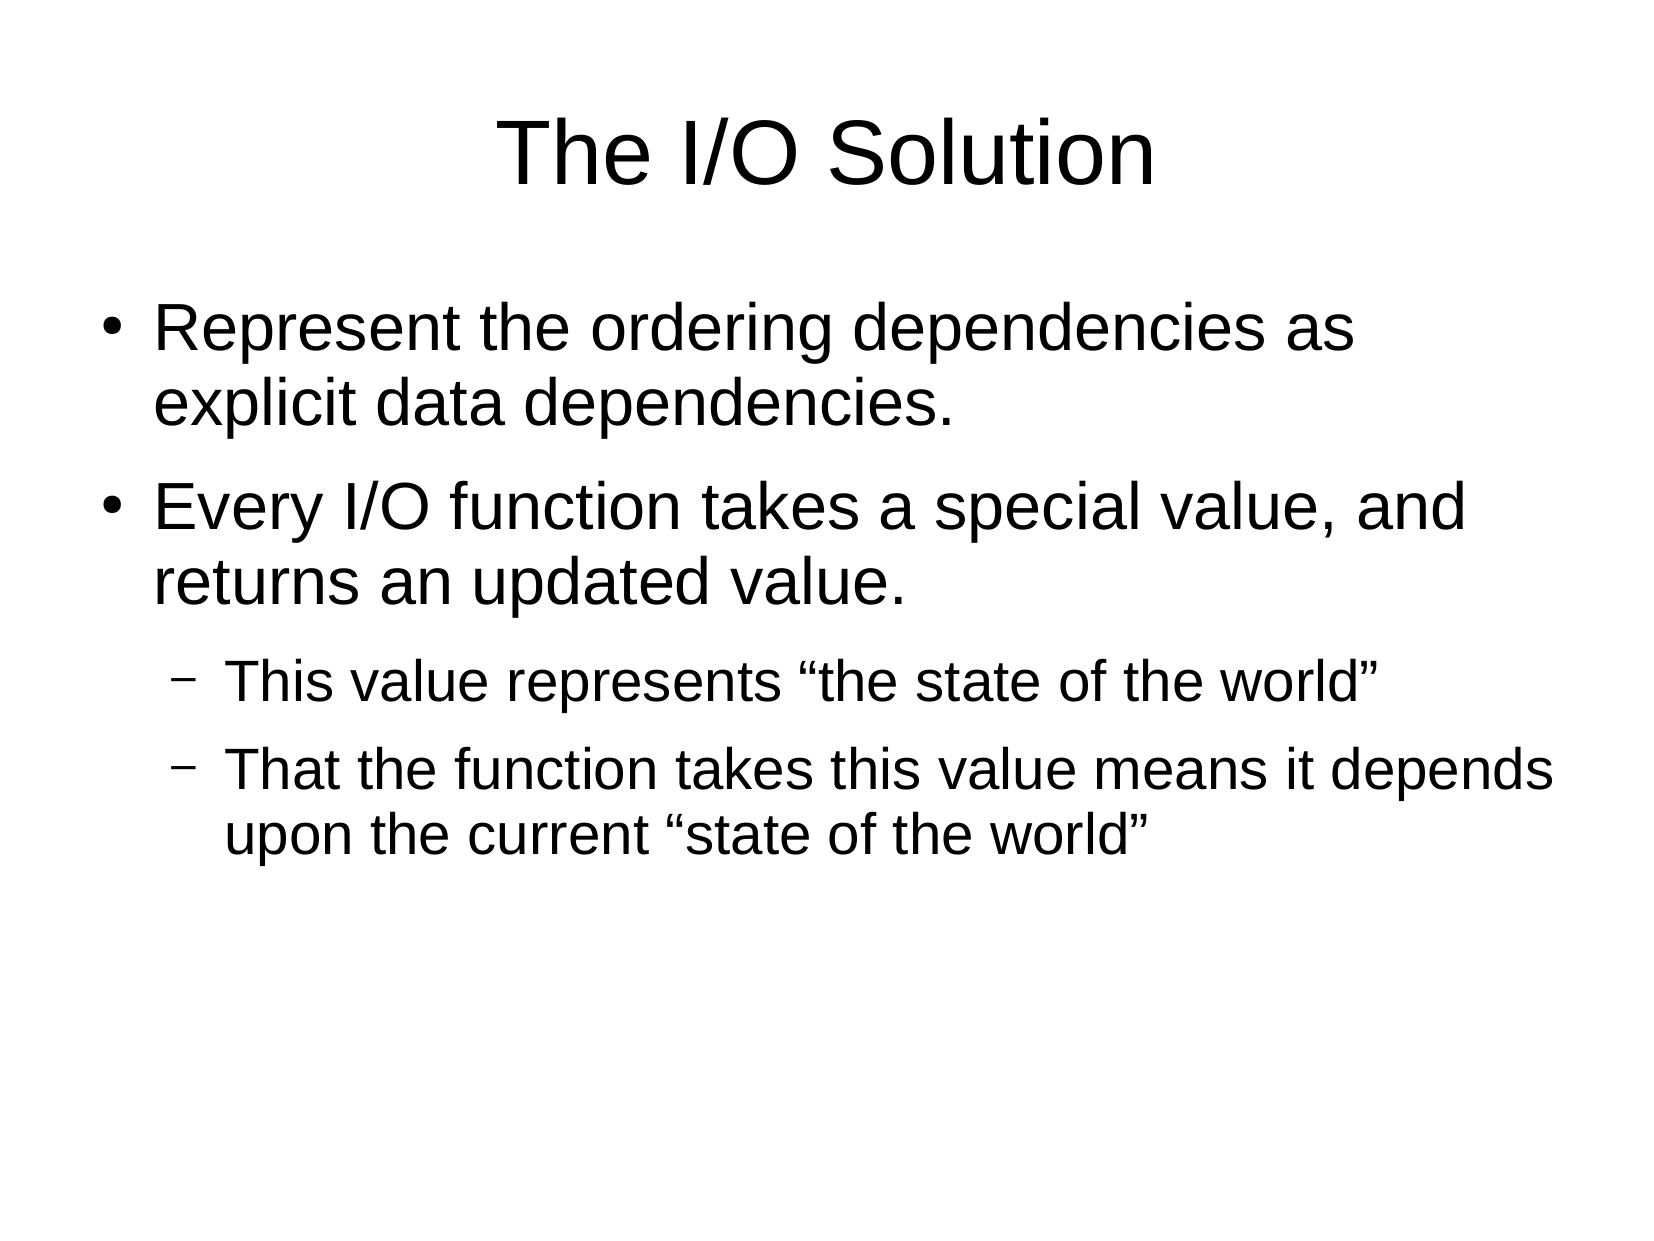

# The I/O Solution
Represent the ordering dependencies as explicit data dependencies.
Every I/O function takes a special value, and returns an updated value.
This value represents “the state of the world”
That the function takes this value means it depends upon the current “state of the world”